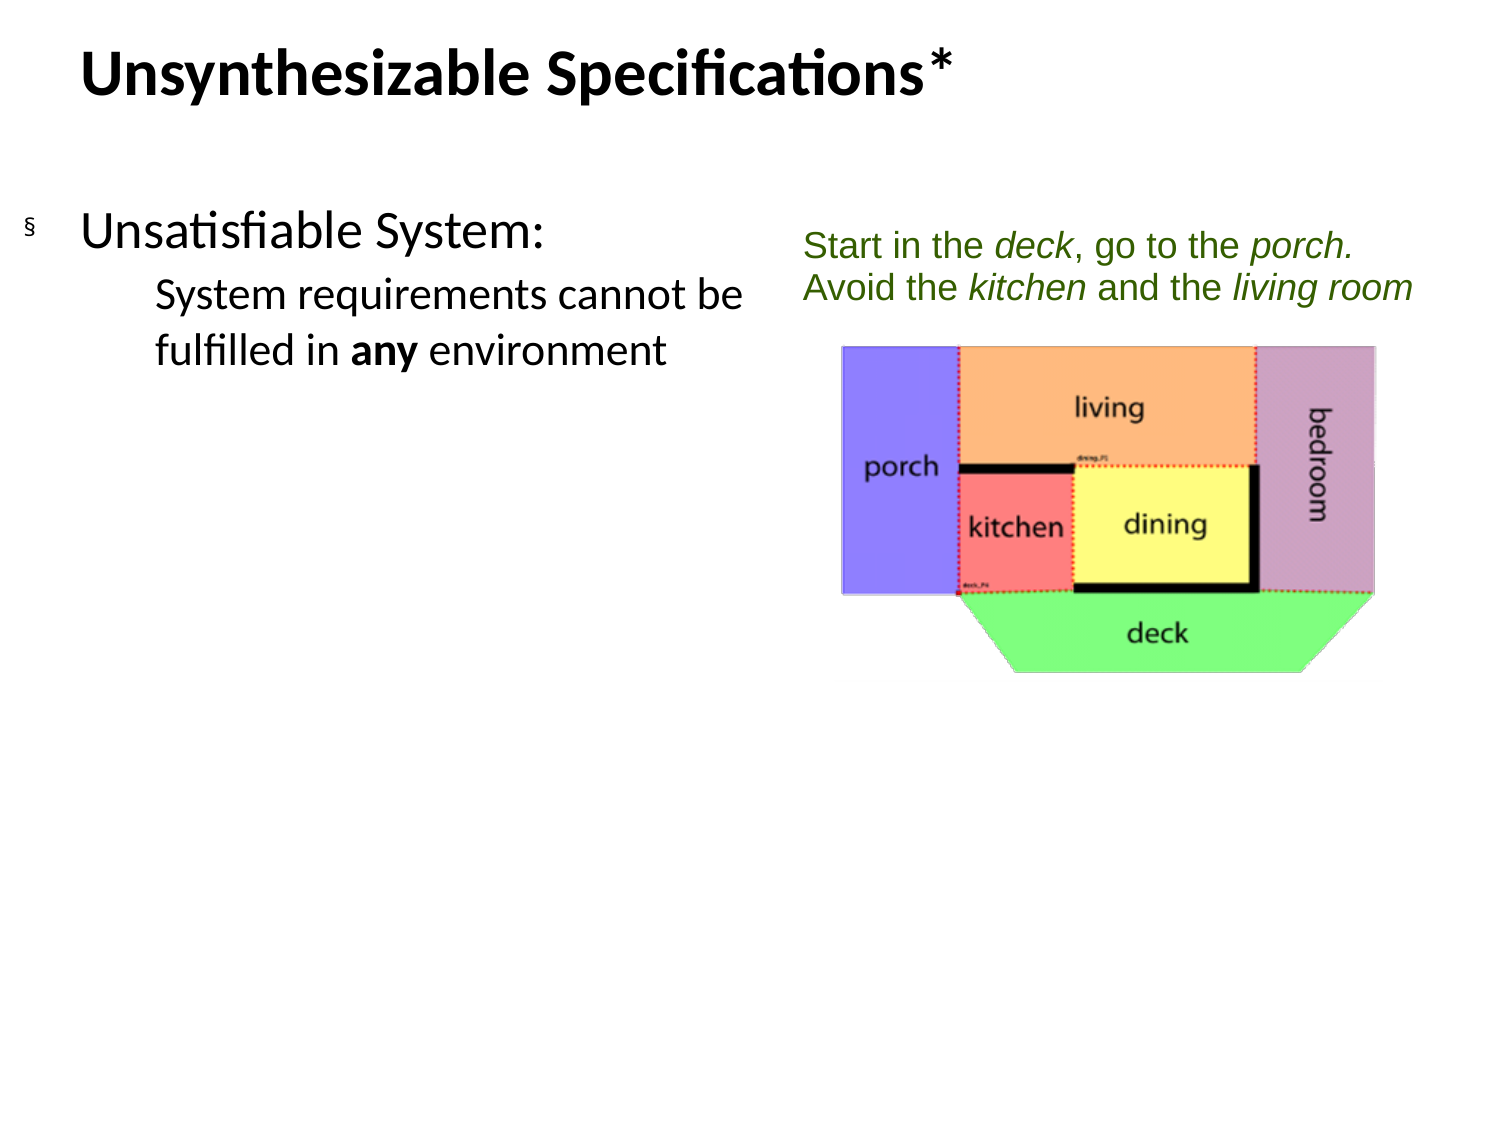

Unsynthesizable Specifications*
Unsatisfiable System:
 System requirements cannot be fulfilled in any environment
Start in the deck, go to the porch.
Avoid the kitchen and the living room